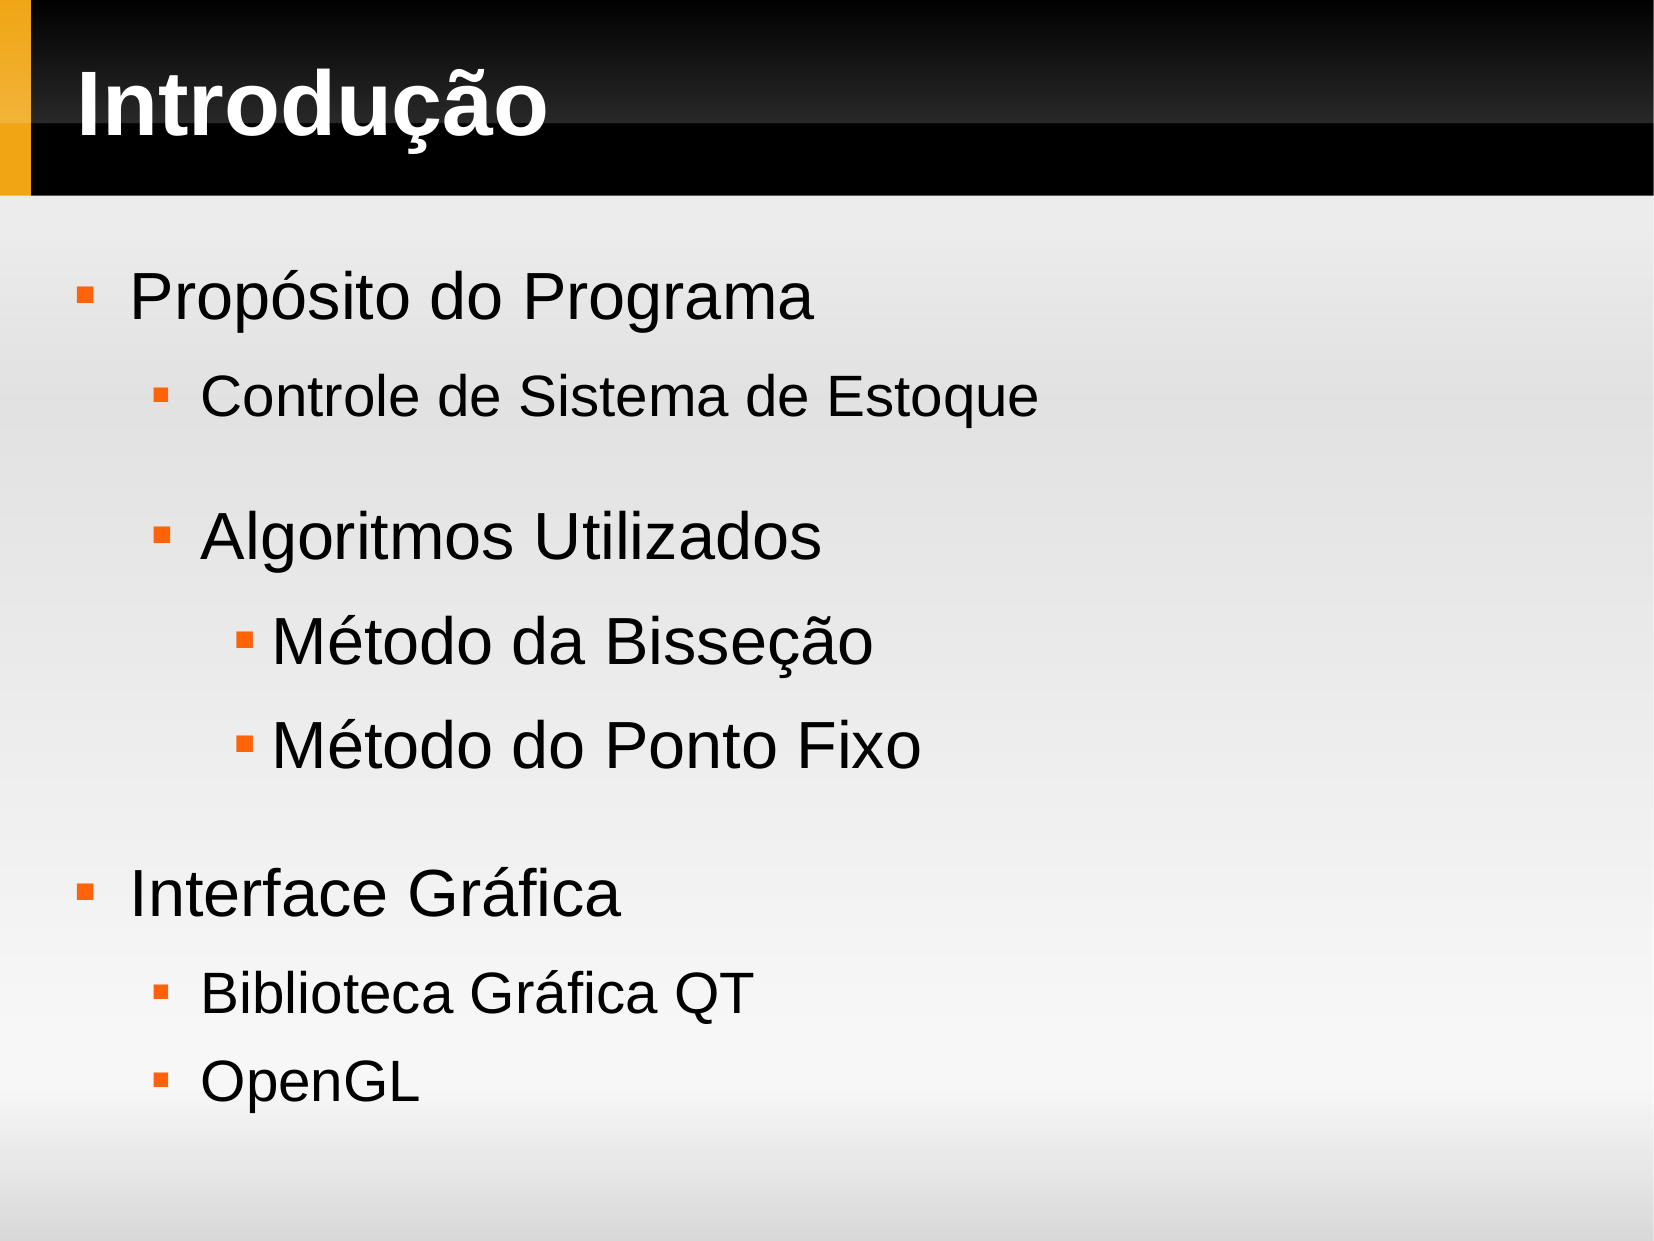

# Introdução
Propósito do Programa
Controle de Sistema de Estoque
Algoritmos Utilizados
Método da Bisseção
Método do Ponto Fixo
Interface Gráfica
Biblioteca Gráfica QT
OpenGL